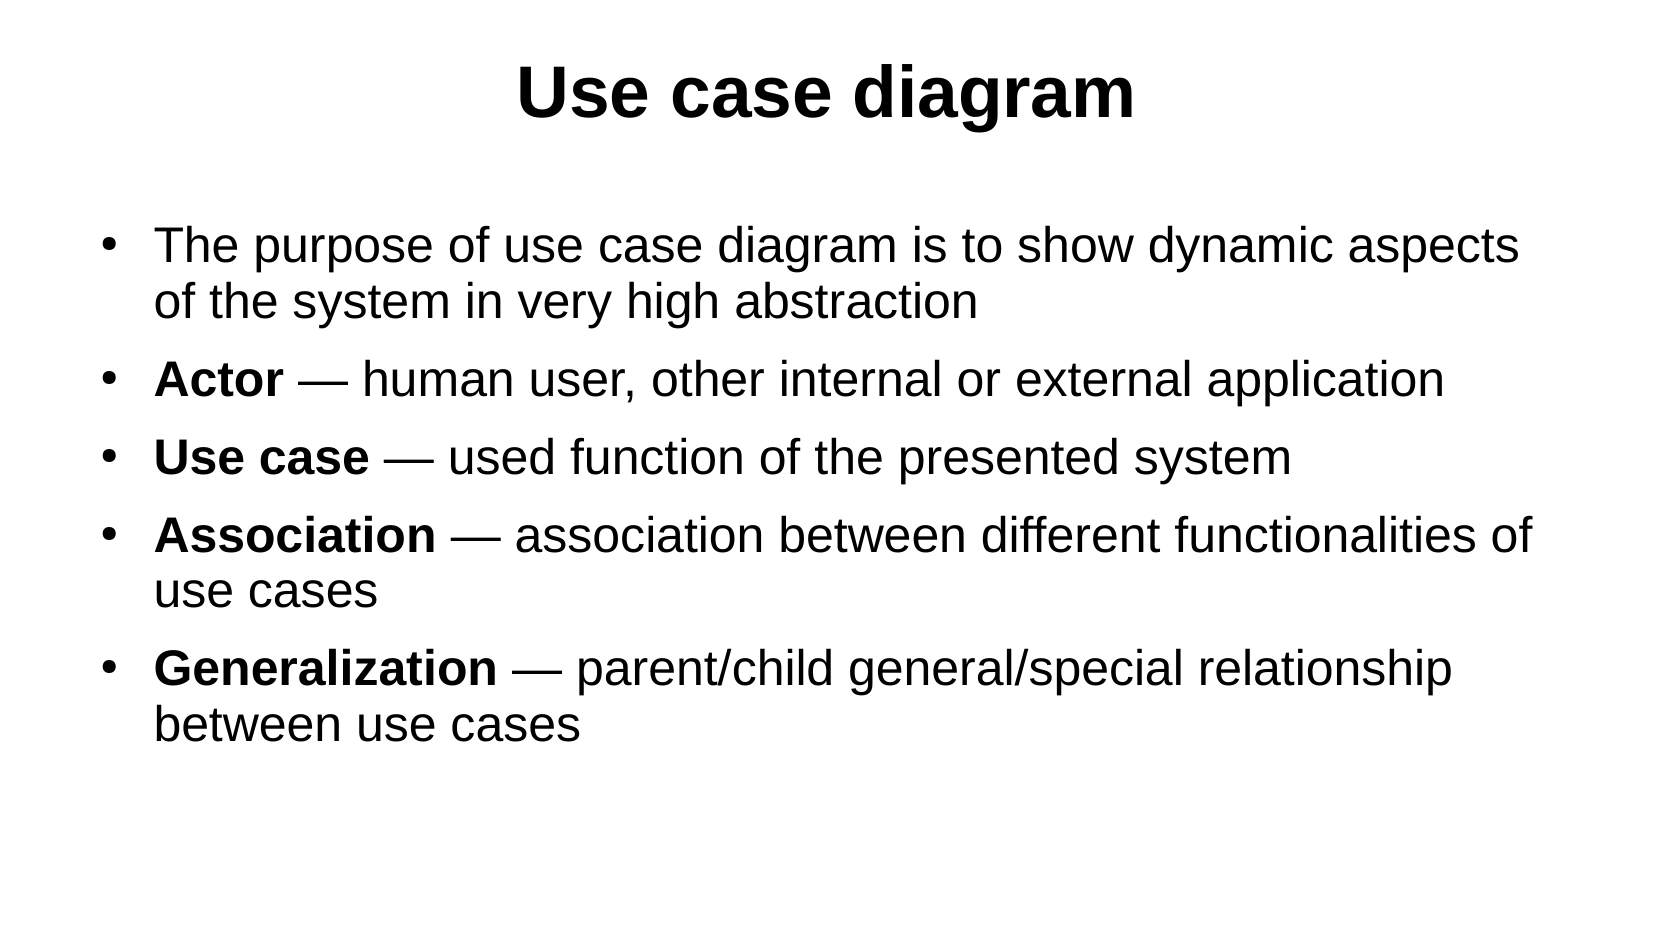

# Use case diagram
The purpose of use case diagram is to show dynamic aspects of the system in very high abstraction
Actor — human user, other internal or external application
Use case — used function of the presented system
Association — association between different functionalities of use cases
Generalization — parent/child general/special relationship between use cases